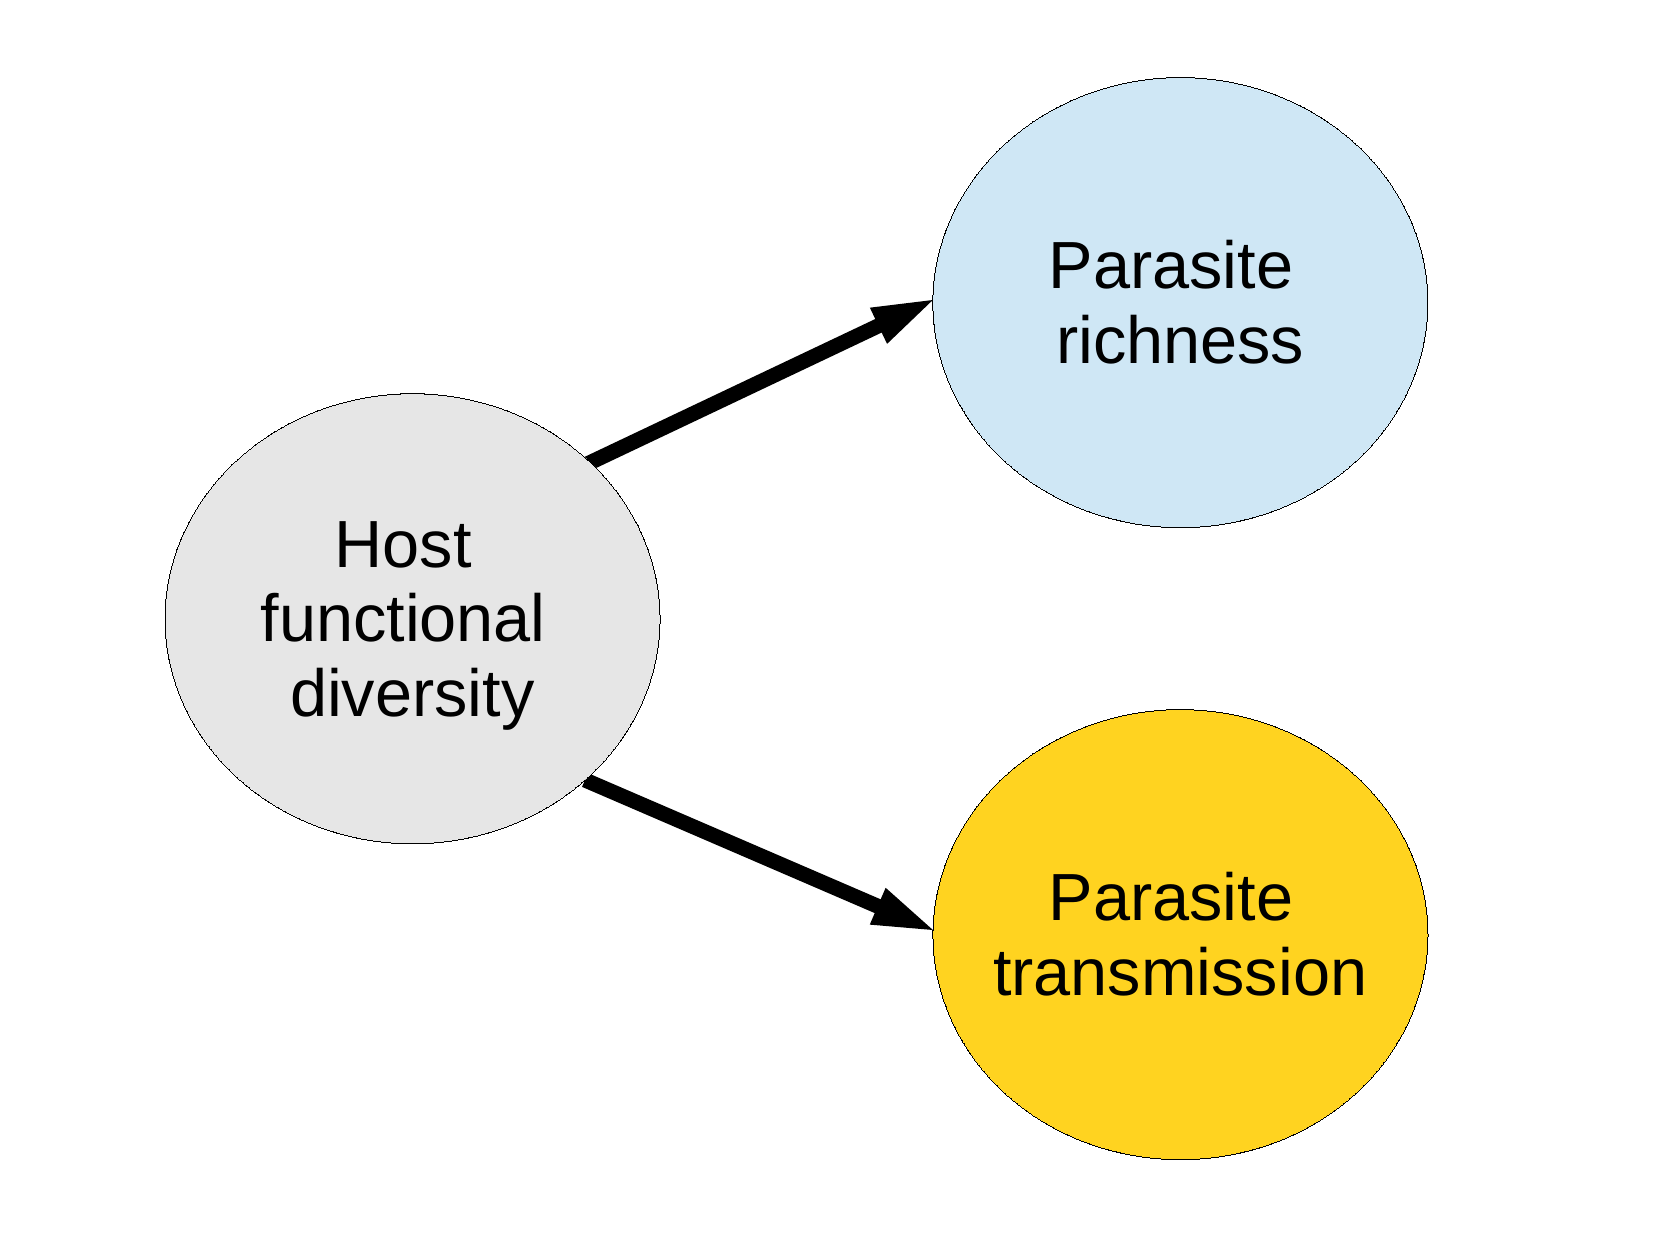

Parasite
richness
Host
functional
diversity
Parasite
transmission